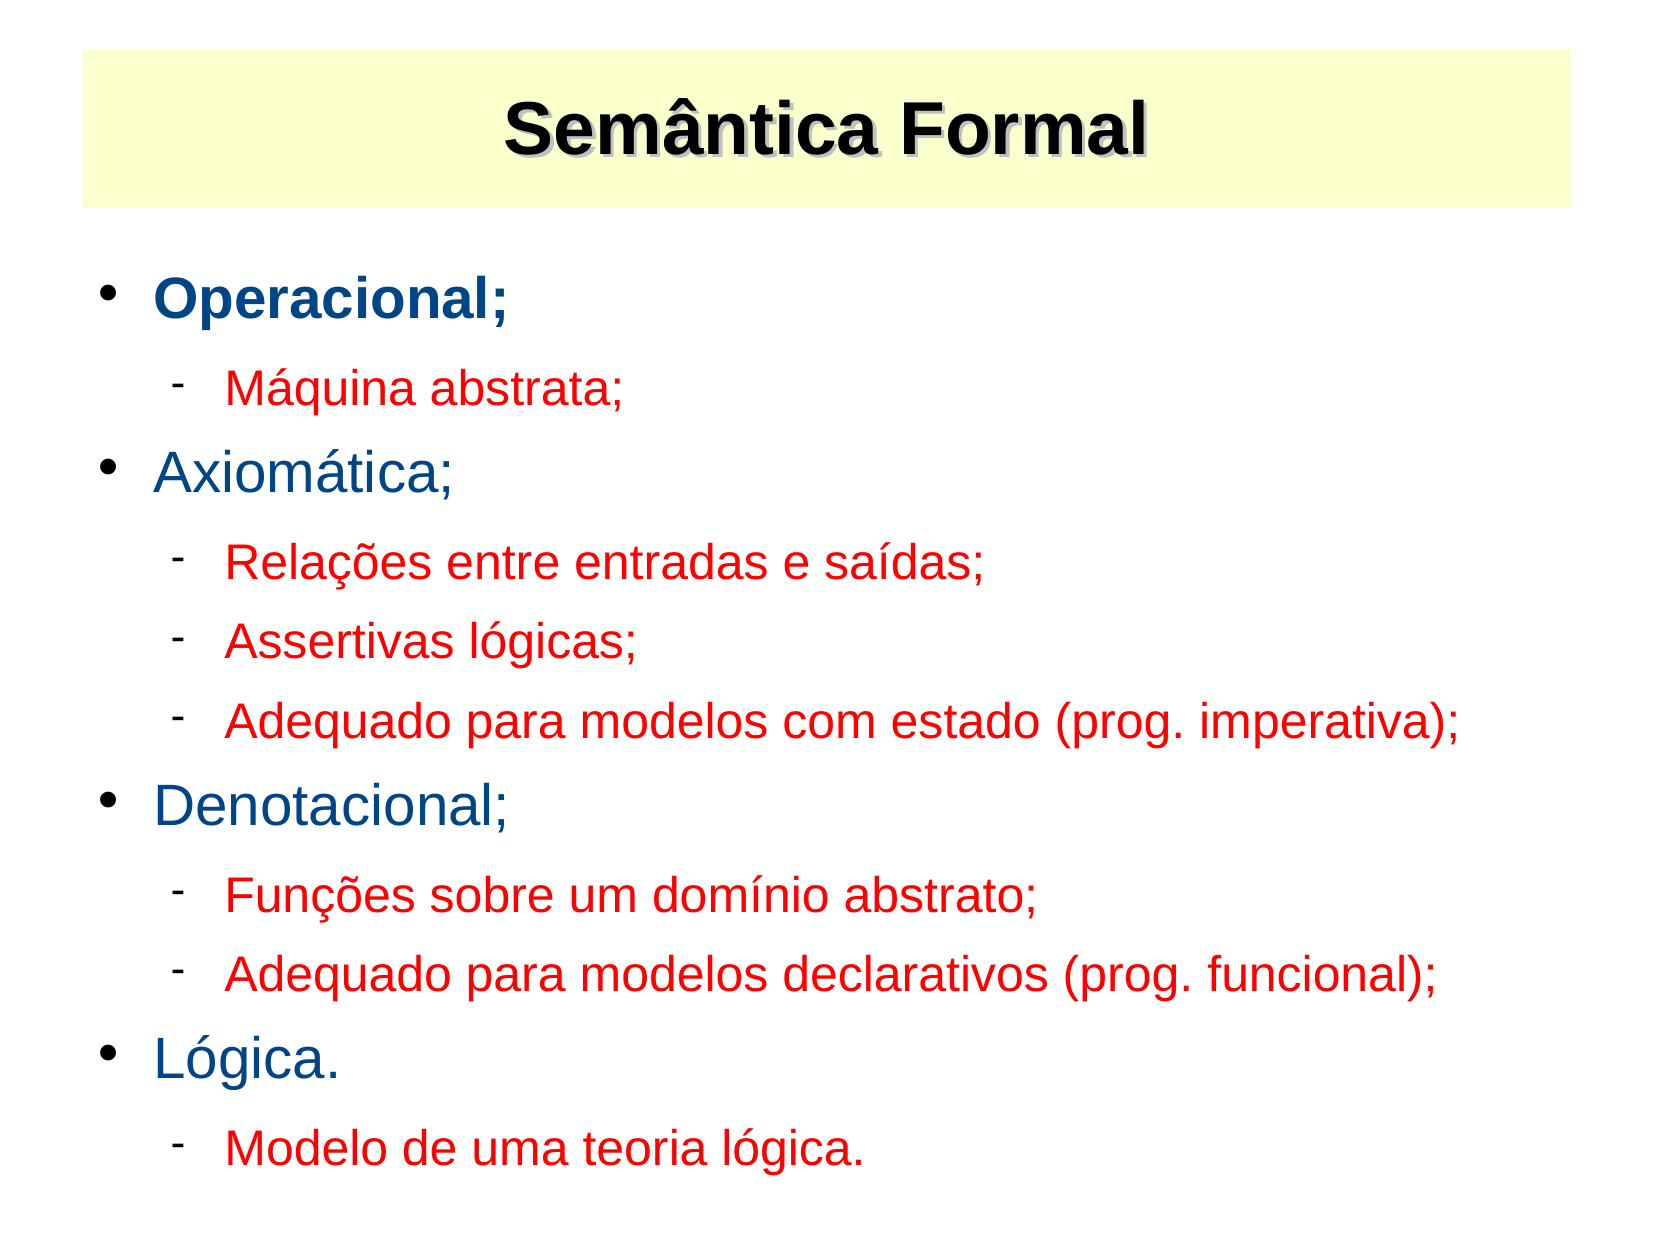

# Semântica Formal
Operacional;
Máquina abstrata;
Axiomática;
Relações entre entradas e saídas;
Assertivas lógicas;
Adequado para modelos com estado (prog. imperativa);
Denotacional;
Funções sobre um domínio abstrato;
Adequado para modelos declarativos (prog. funcional);
Lógica.
Modelo de uma teoria lógica.